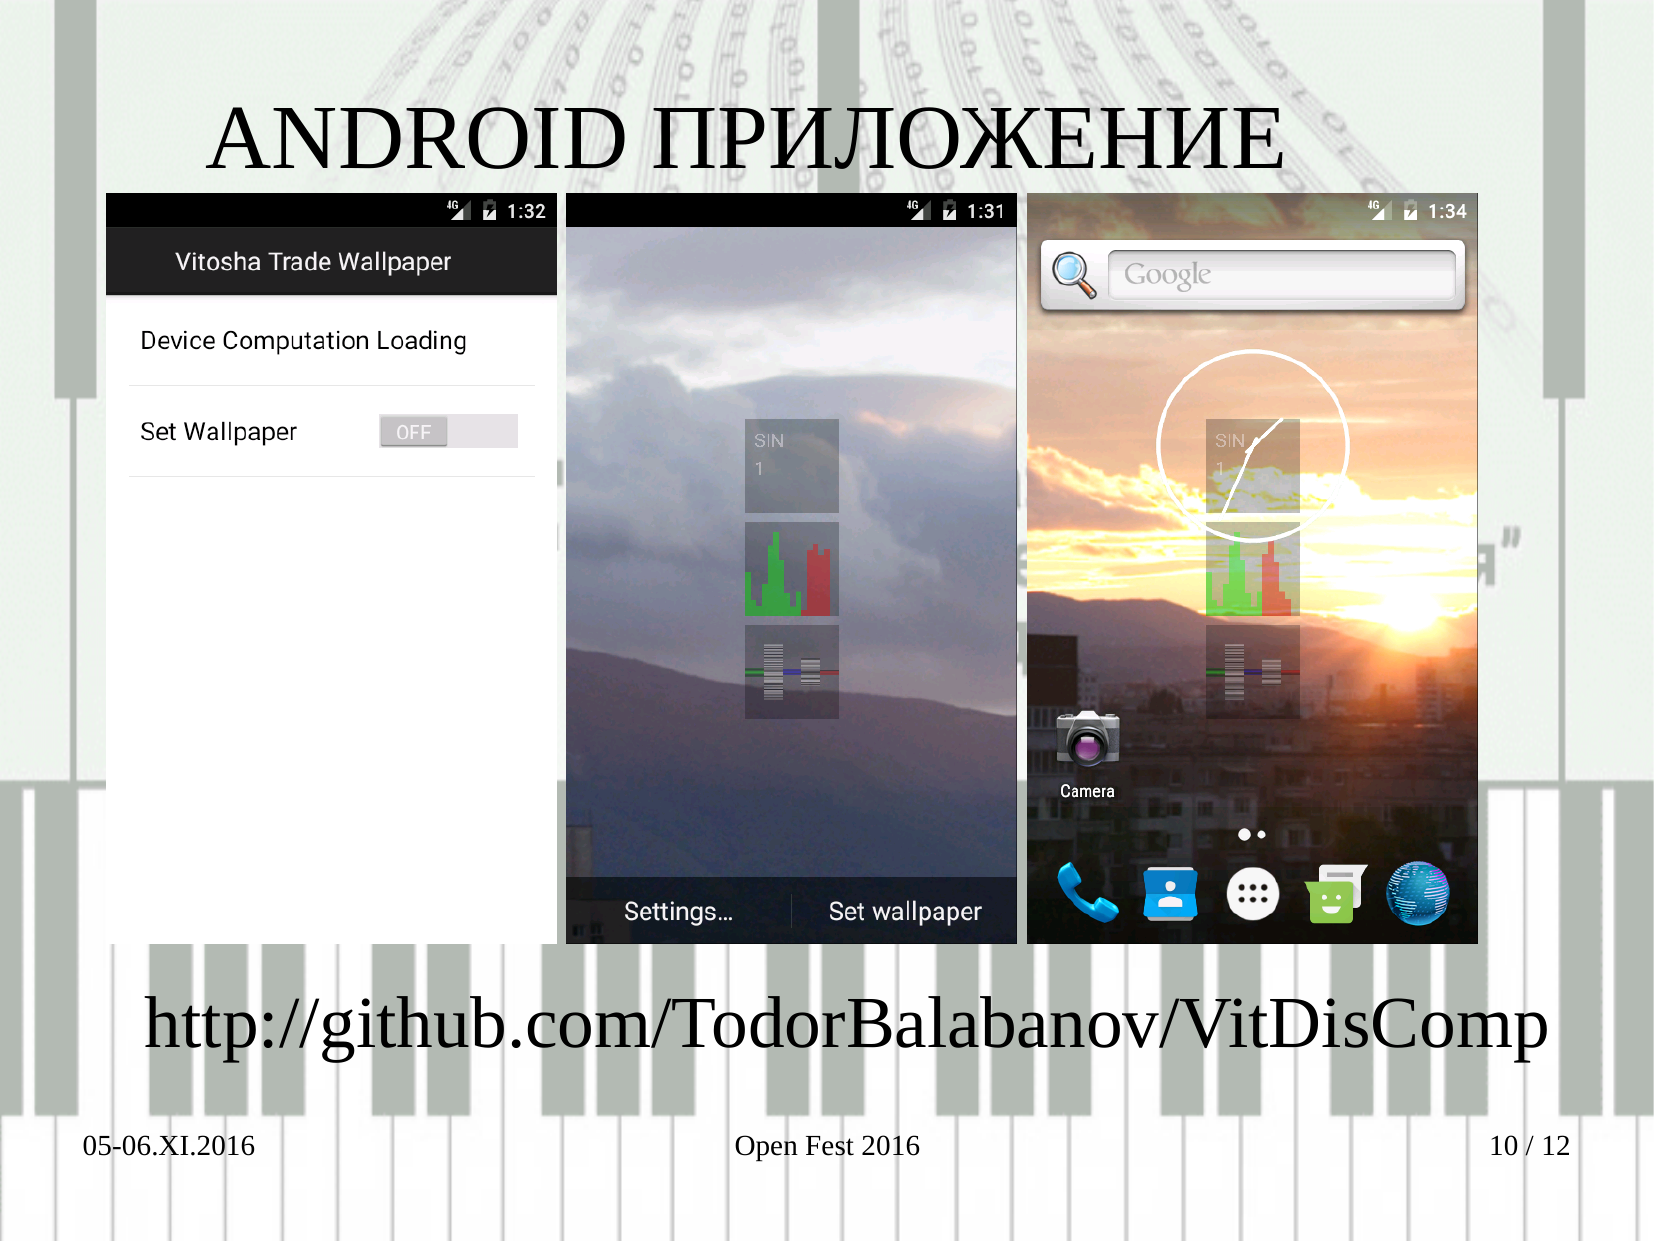

# ANDROID ПРИЛОЖЕНИЕ
http://github.com/TodorBalabanov/VitDisComp
05-06.XI.2016
Open Fest 2016
10